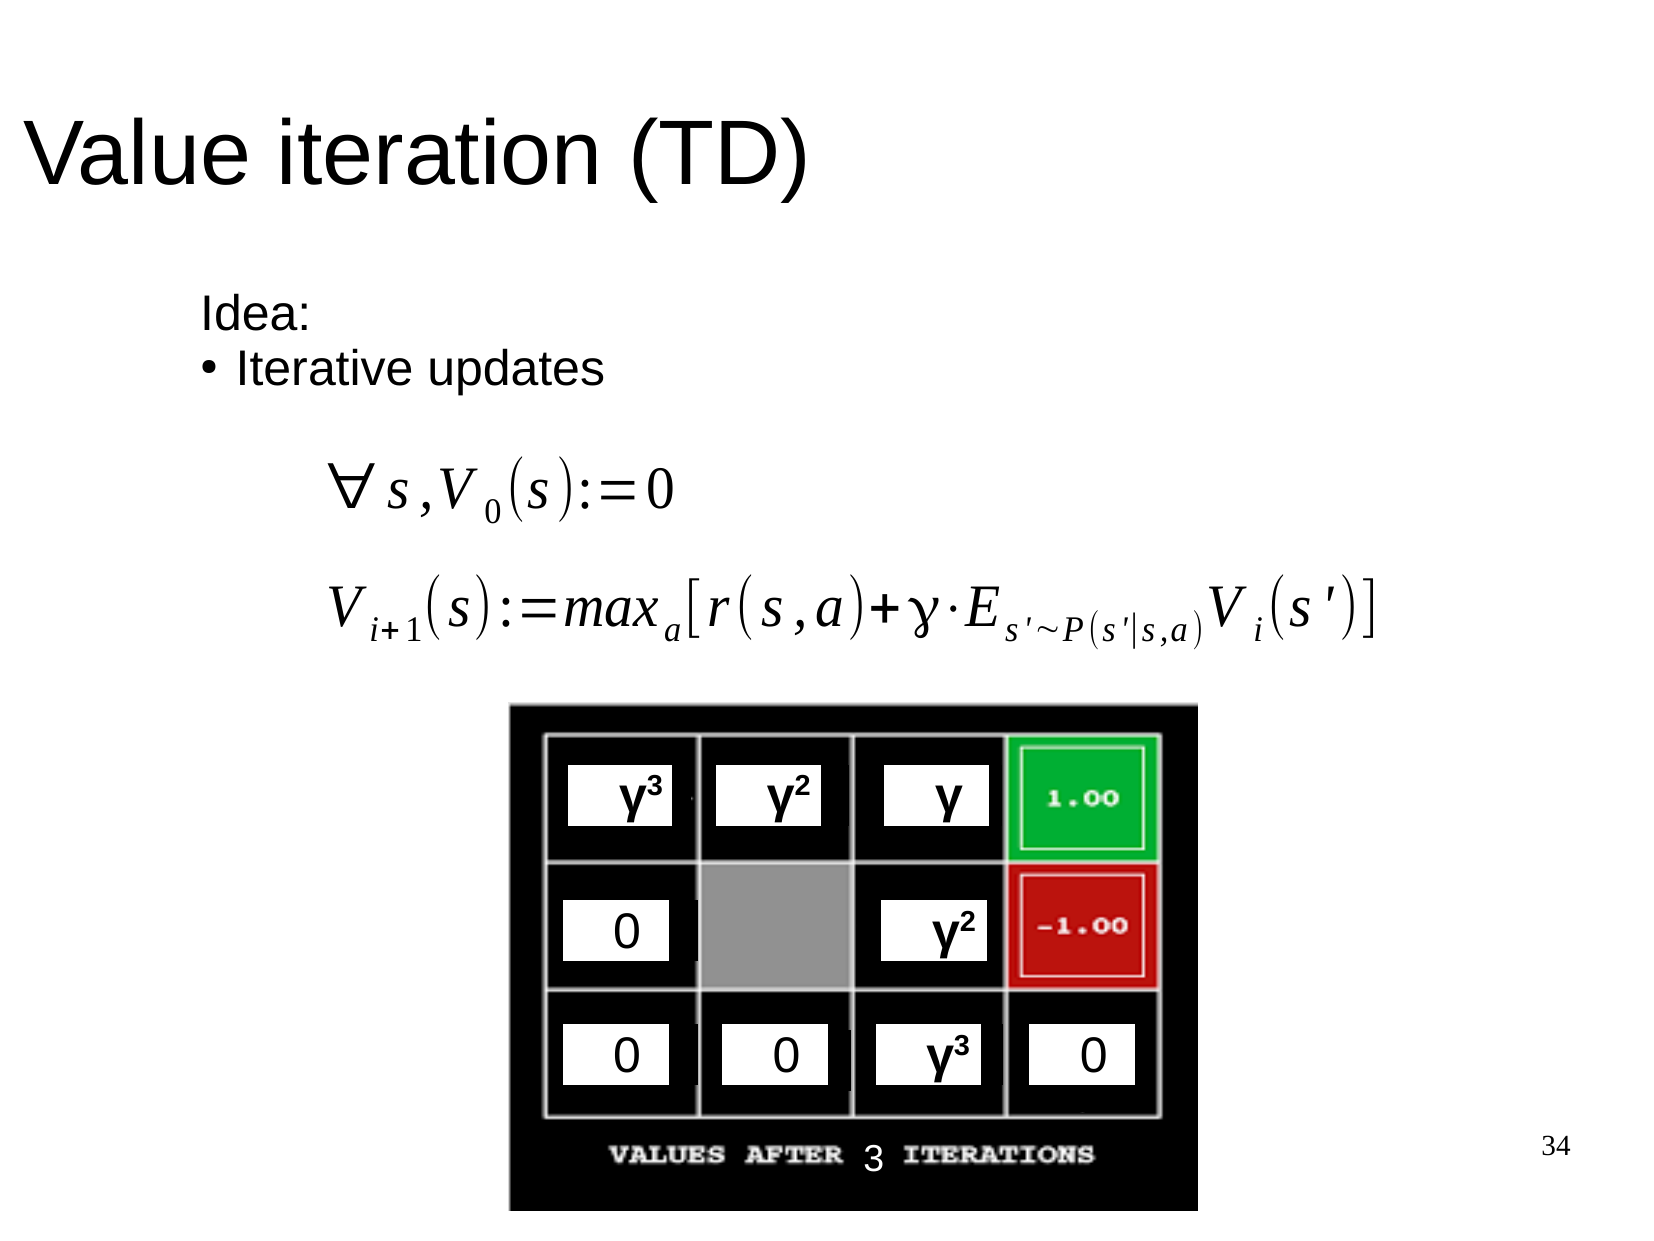

# Value iteration (TD)
Idea:
Iterative updates
γ3
γ2
γ
0
γ2
0
0
γ3
0
34
3